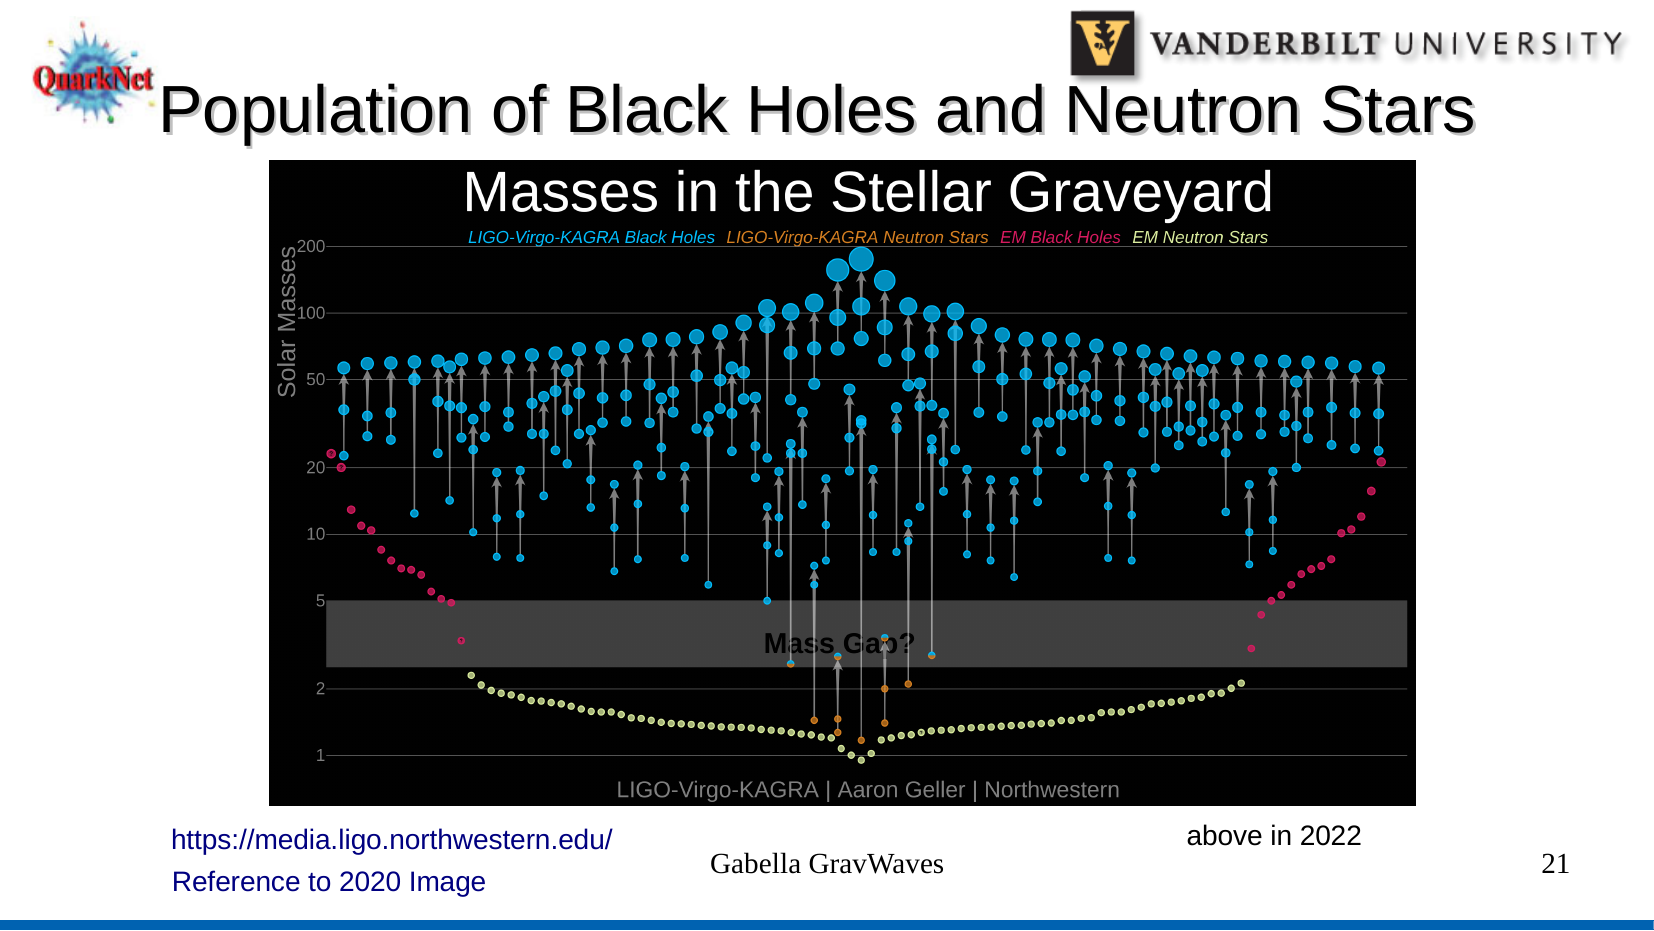

# Population of Black Holes and Neutron Stars
above in 2022
https://media.ligo.northwestern.edu/
Gabella GravWaves
21
Reference to 2020 Image